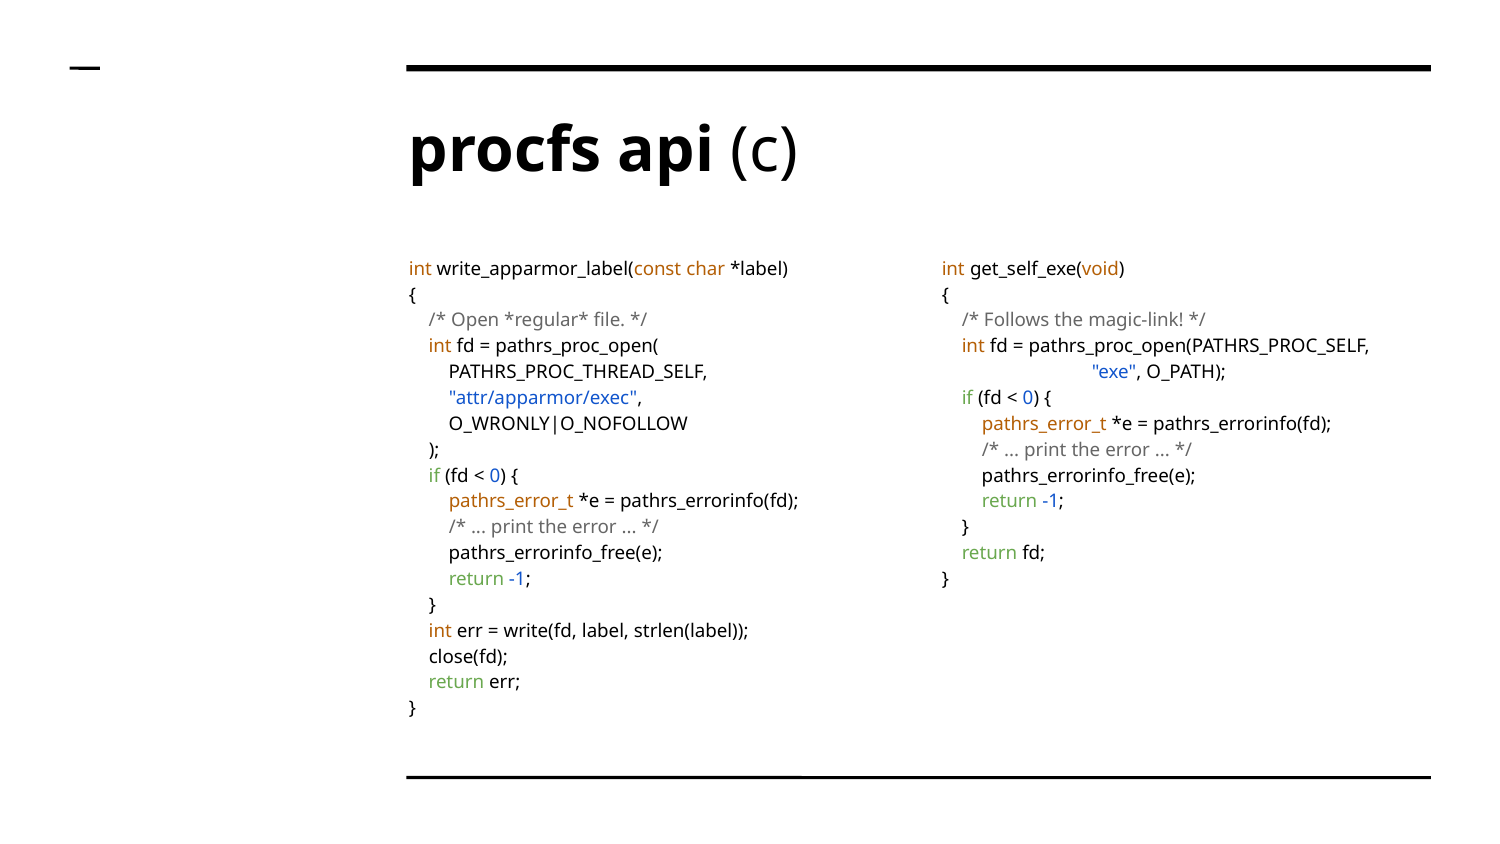

# procfs api (c)
int write_apparmor_label(const char *label)
{
 /* Open *regular* file. */
 int fd = pathrs_proc_open(
 PATHRS_PROC_THREAD_SELF,
 "attr/apparmor/exec",
 O_WRONLY|O_NOFOLLOW
 );
 if (fd < 0) {
 pathrs_error_t *e = pathrs_errorinfo(fd);
 /* ... print the error ... */
 pathrs_errorinfo_free(e);
 return -1;
 }
 int err = write(fd, label, strlen(label));
 close(fd);
 return err;
}
int get_self_exe(void)
{
 /* Follows the magic-link! */
 int fd = pathrs_proc_open(PATHRS_PROC_SELF,
 "exe", O_PATH);
 if (fd < 0) {
 pathrs_error_t *e = pathrs_errorinfo(fd);
 /* ... print the error ... */
 pathrs_errorinfo_free(e);
 return -1;
 }
 return fd;
}